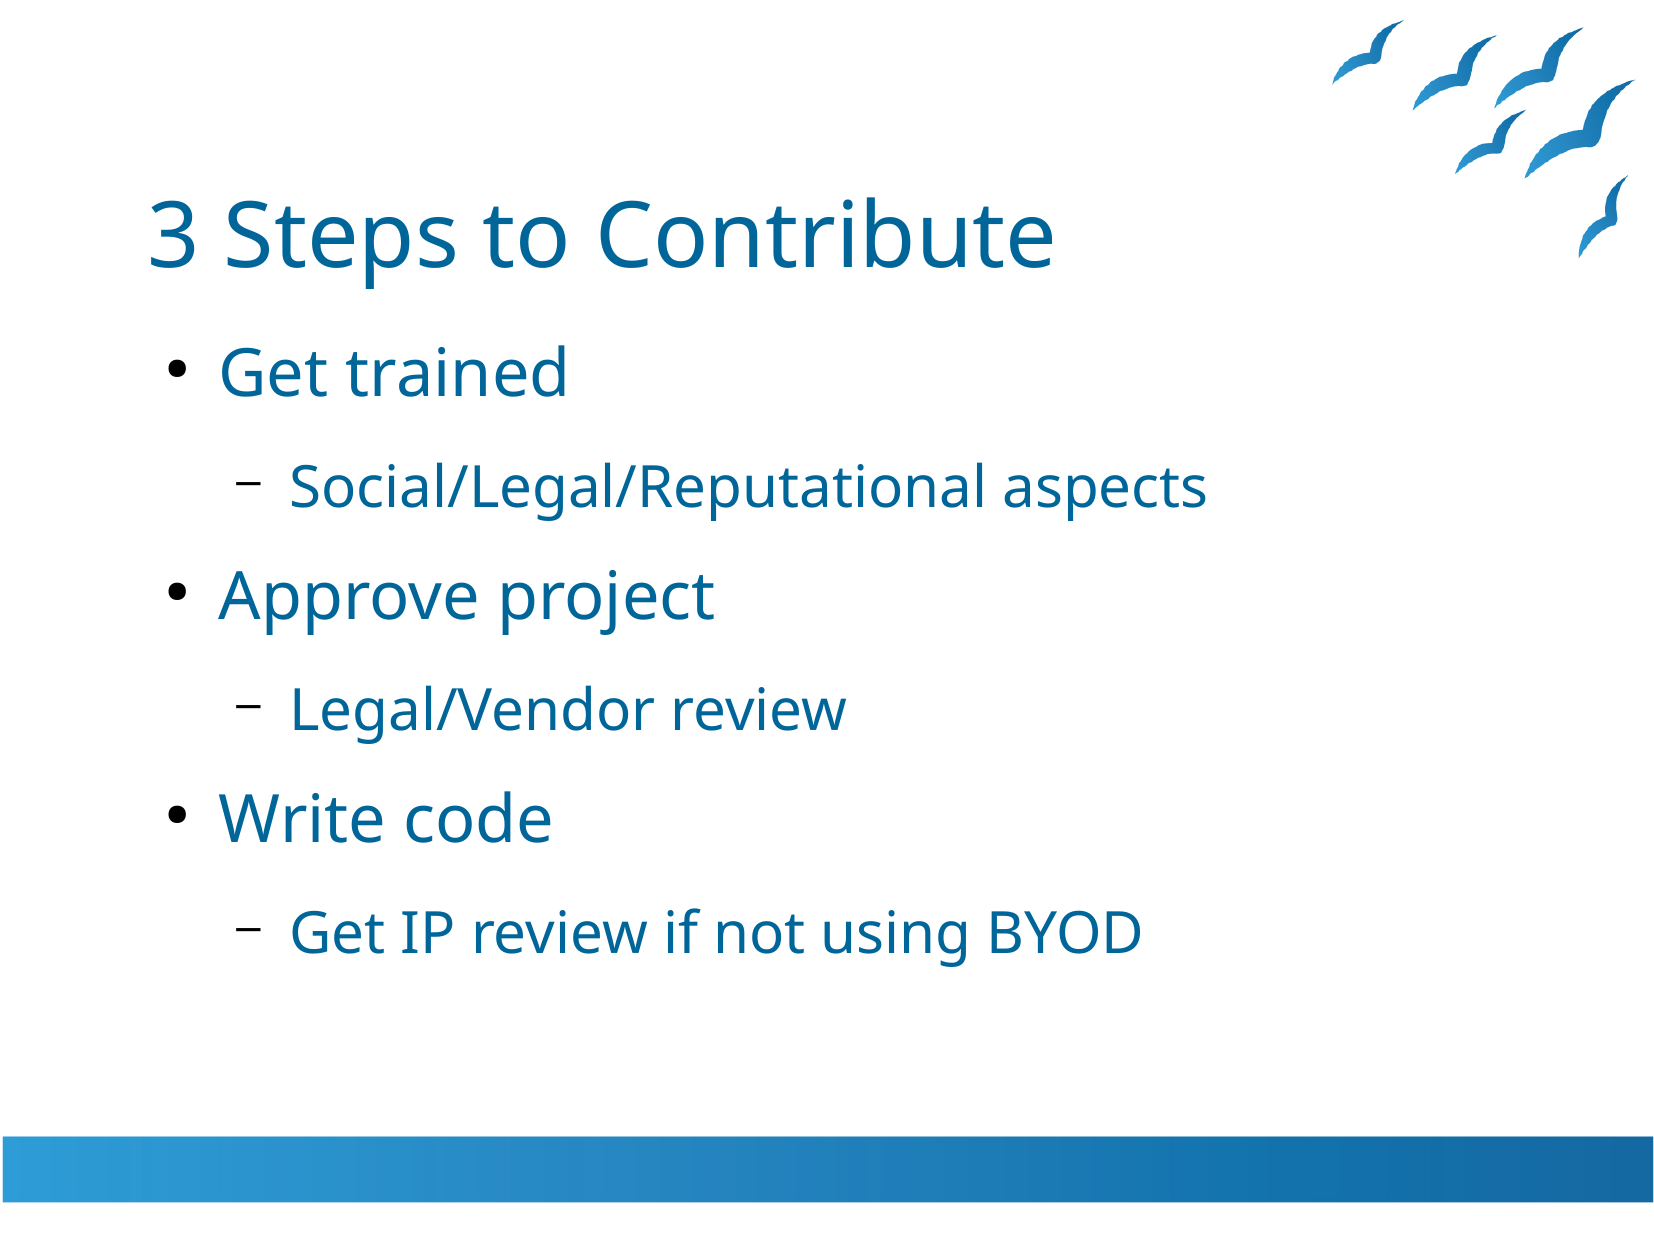

# 3 Steps to Contribute
Get trained
Social/Legal/Reputational aspects
Approve project
Legal/Vendor review
Write code
Get IP review if not using BYOD